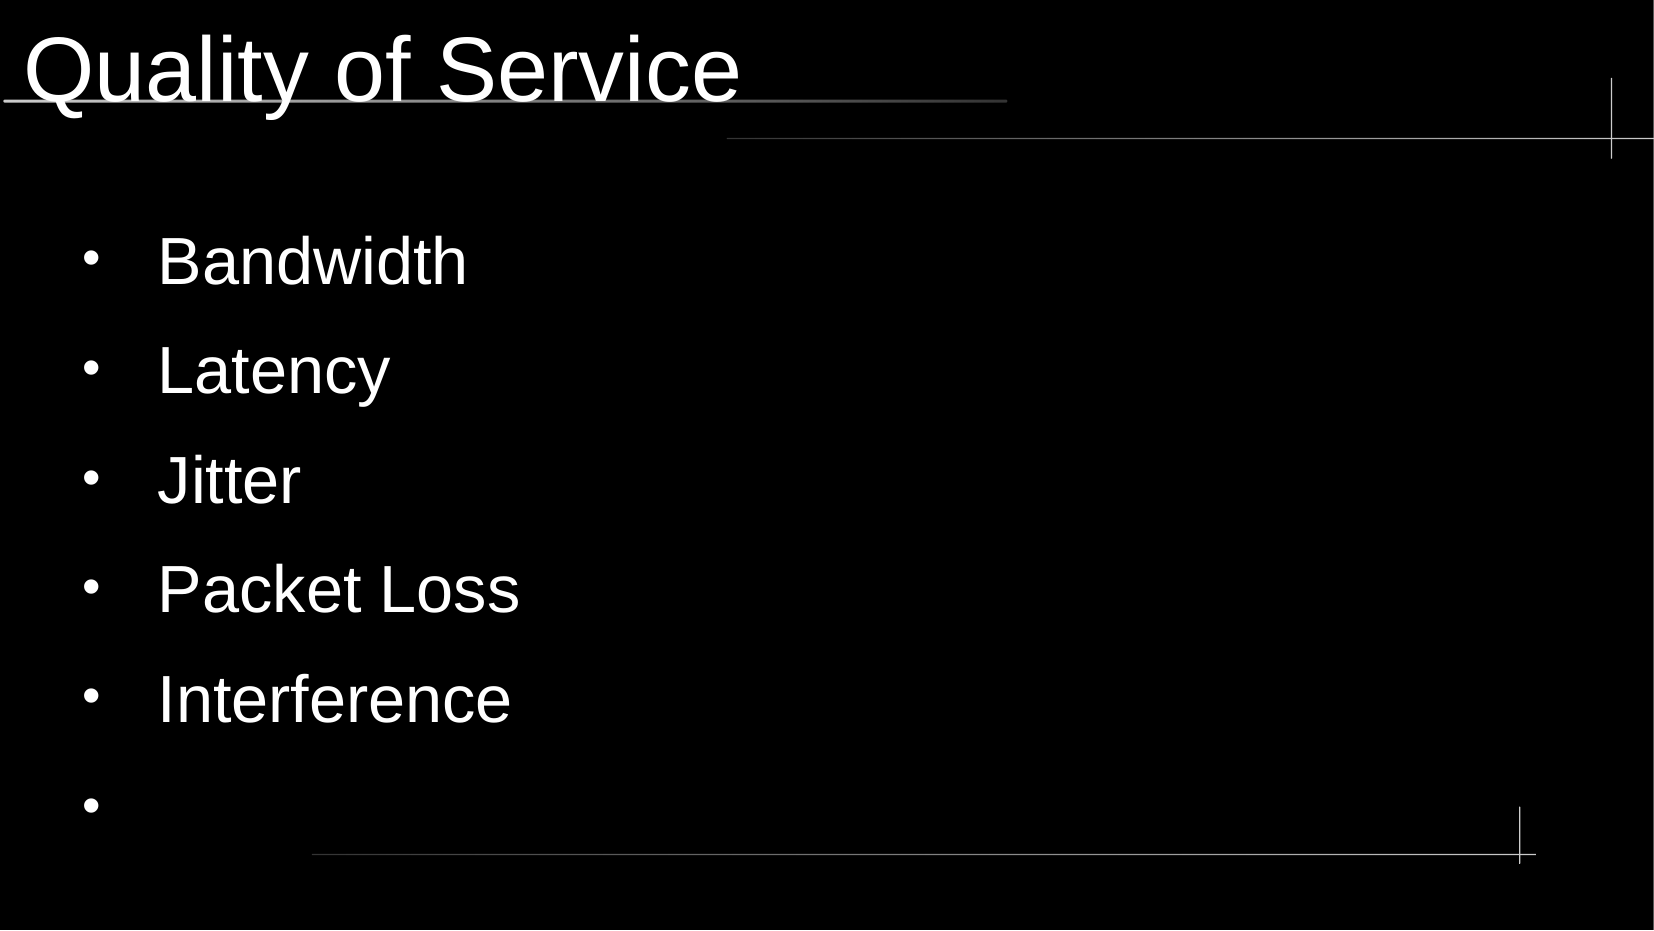

# Quality of Service
Bandwidth
Latency
Jitter
Packet Loss
Interference